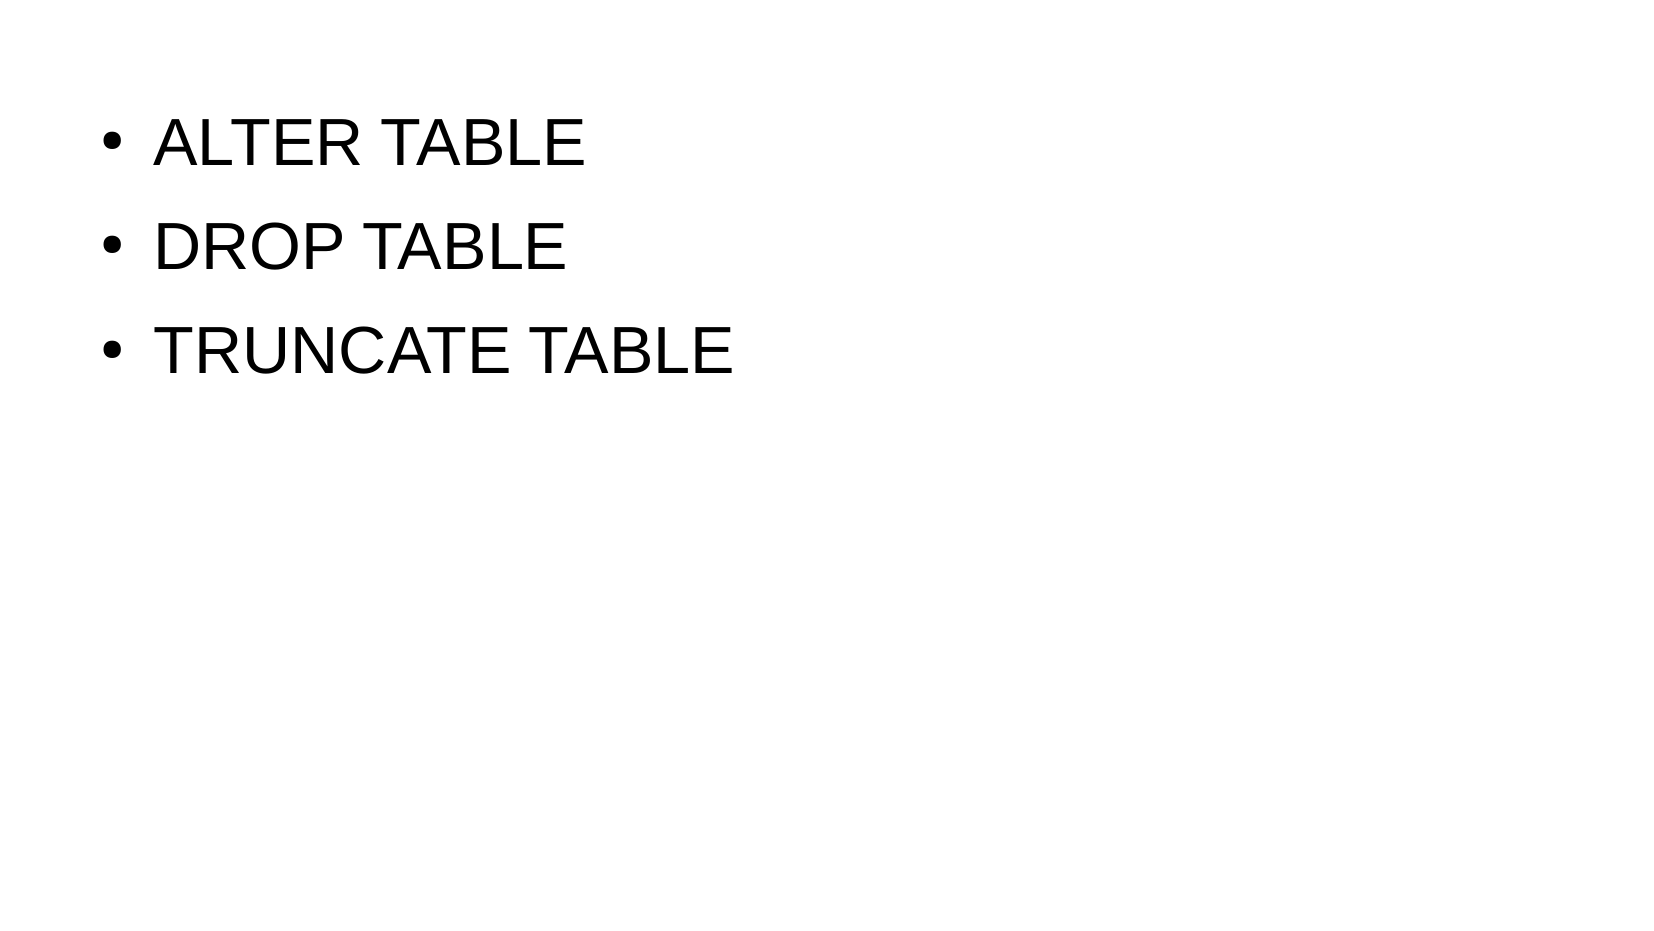

# ALTER TABLE
DROP TABLE
TRUNCATE TABLE